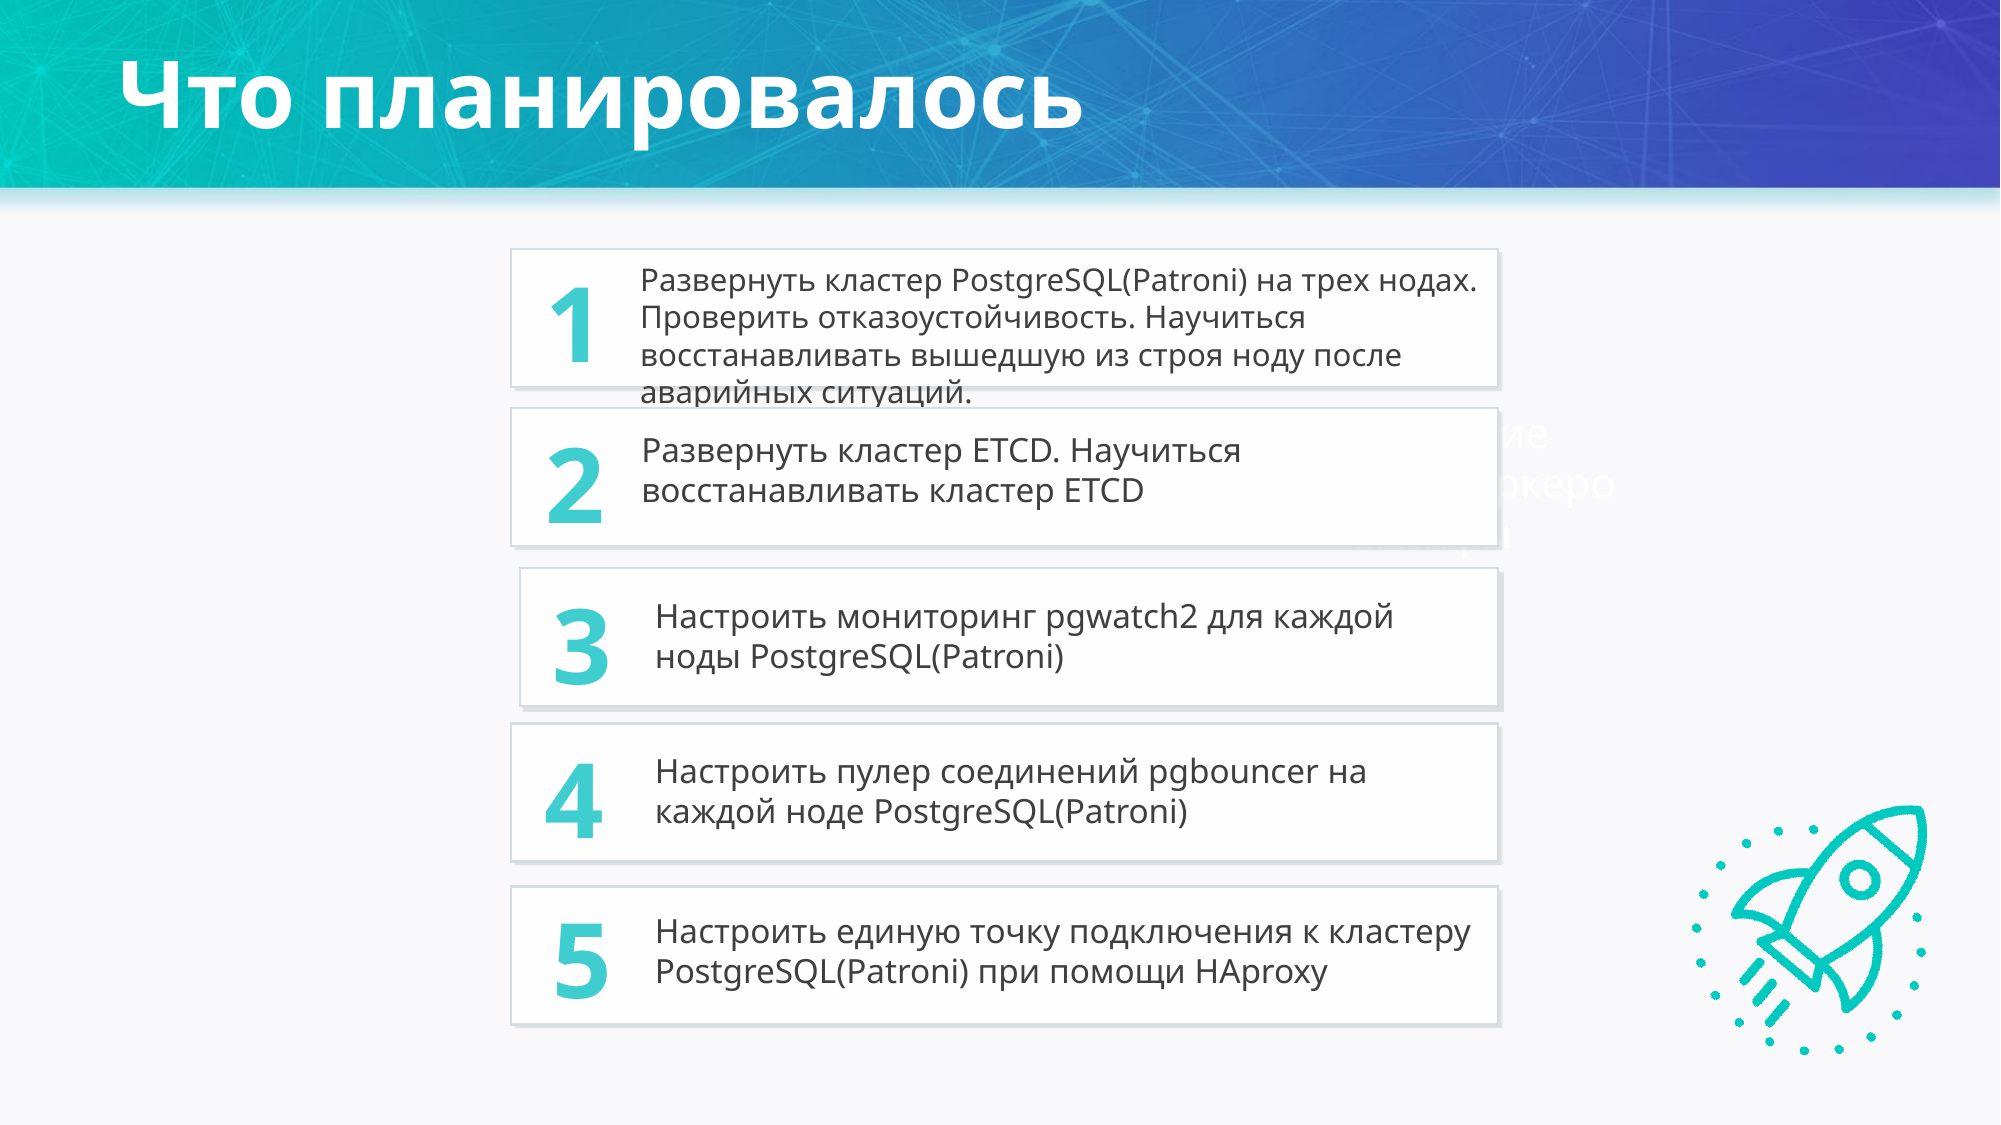

Что планировалось
1
Развернуть кластер PostgreSQL(Patroni) на трех нодах. Проверить отказоустойчивость. Научиться восстанавливать вышедшую из строя ноду после аварийных ситуаций.
2
Выделение фигурой/маркером инфы
Развернуть кластер ETCD. Научиться восстанавливать кластер ETCD
3
Настроить мониторинг pgwatch2 для каждой ноды PostgreSQL(Patroni)
4
Настроить пулер соединений pgbouncer на каждой ноде PostgreSQL(Patroni)
5
Настроить единую точку подключения к кластеру PostgreSQL(Patroni) при помощи HAproxy